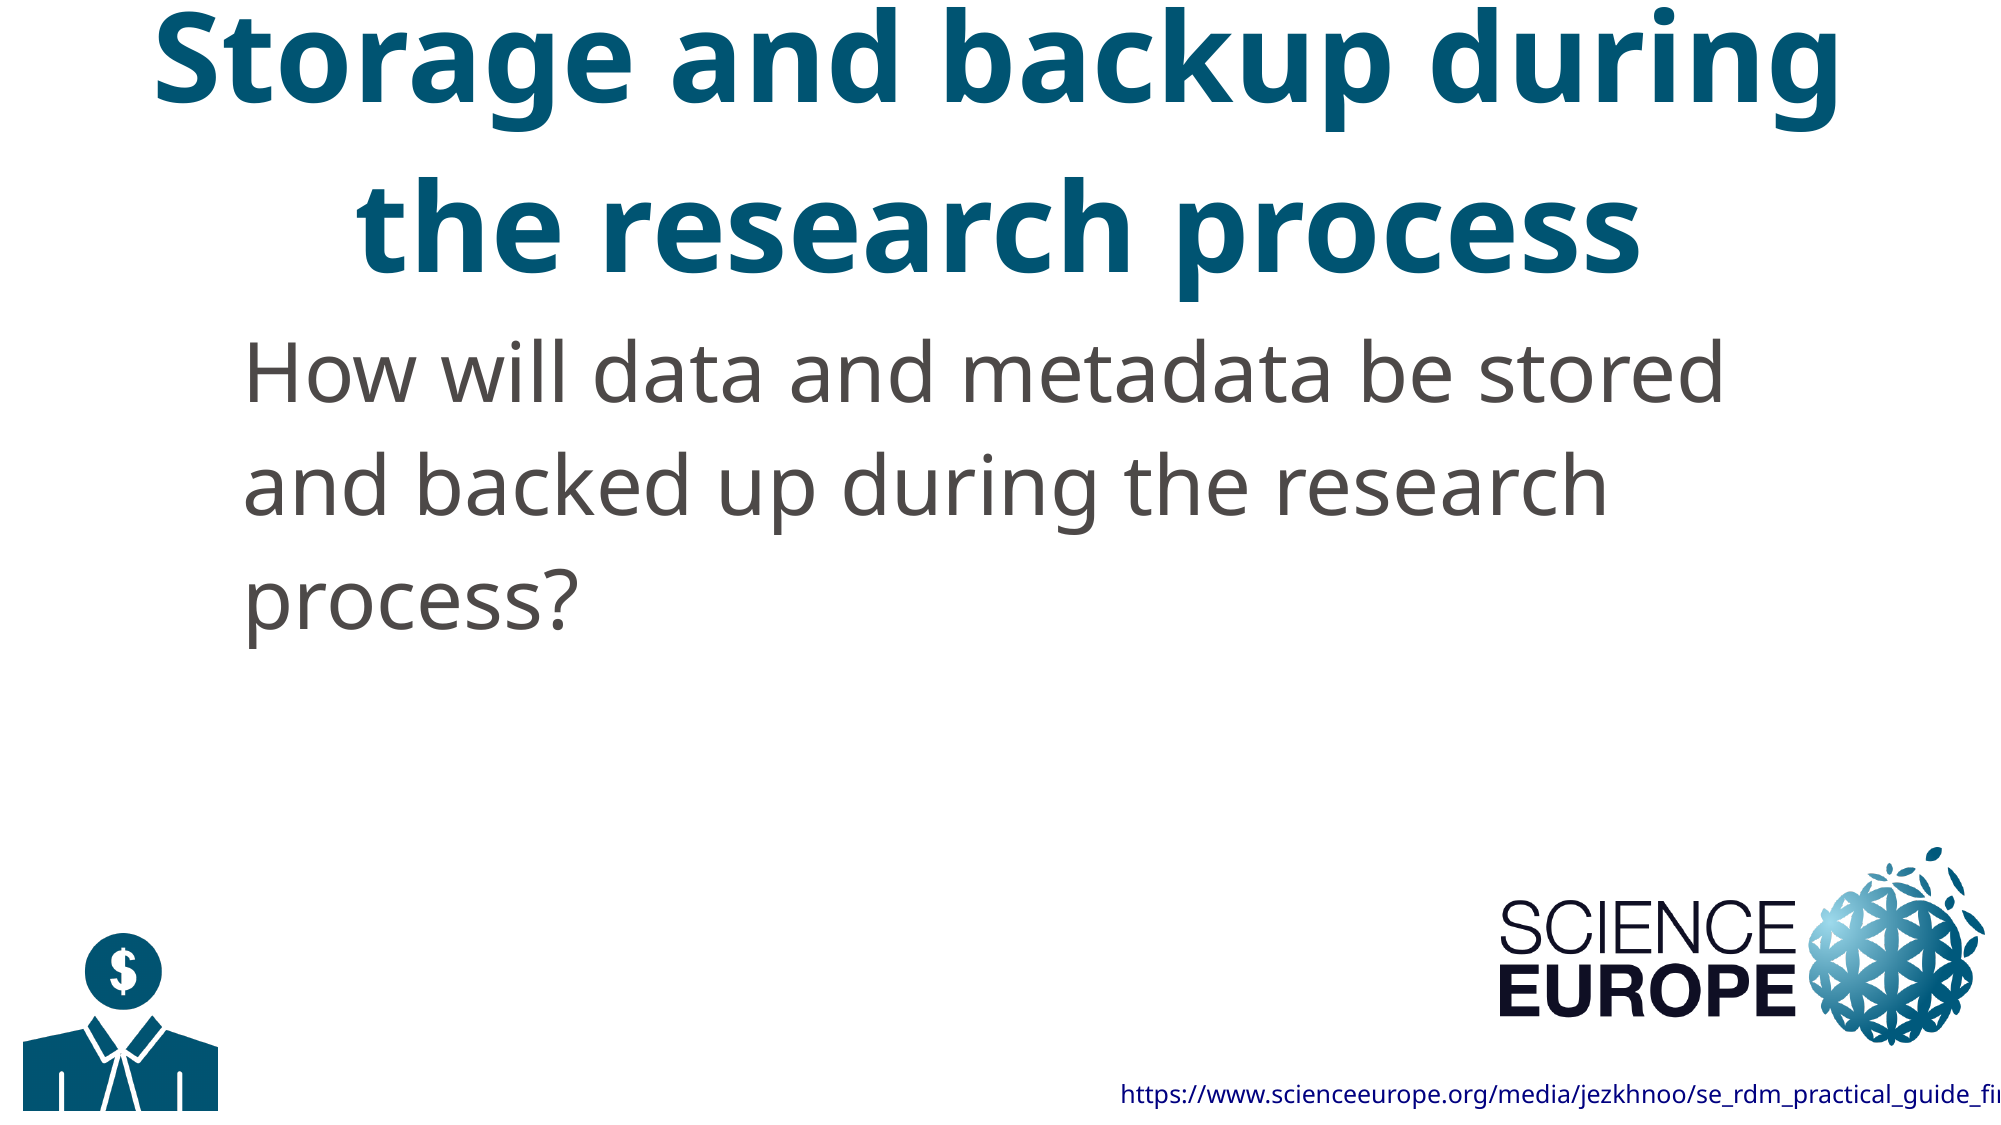

# Storage and backup during the research process
How will data and metadata be stored and backed up during the research process?
https://www.scienceeurope.org/media/jezkhnoo/se_rdm_practical_guide_final.pdf